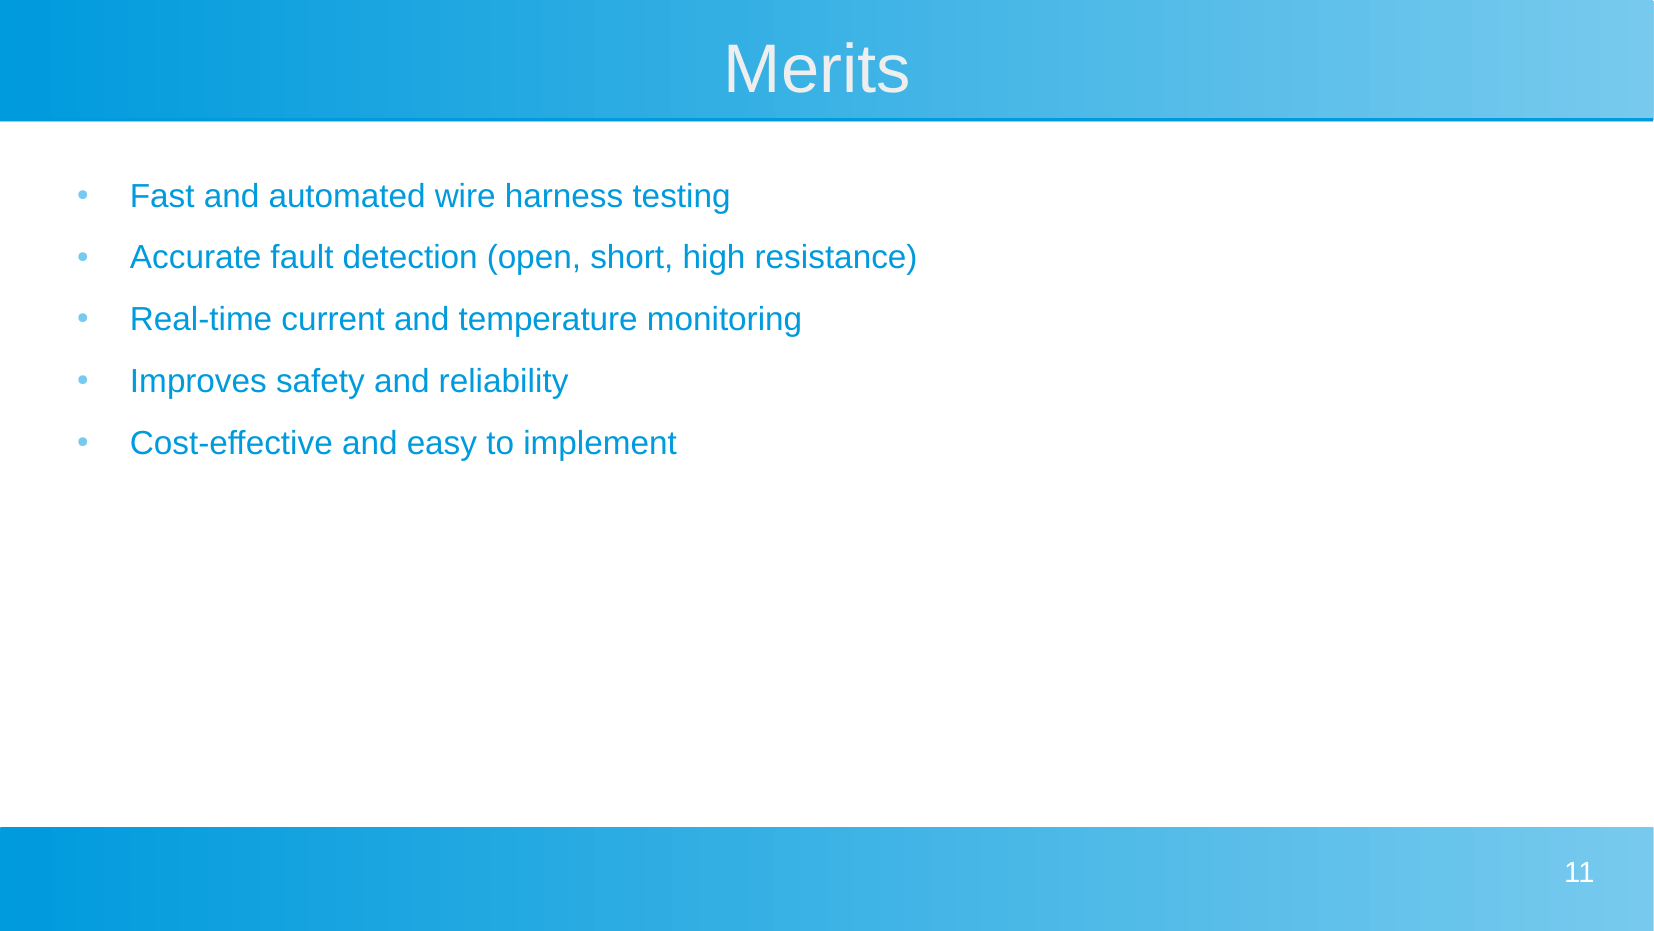

# Merits
Fast and automated wire harness testing
Accurate fault detection (open, short, high resistance)
Real-time current and temperature monitoring
Improves safety and reliability
Cost-effective and easy to implement
11